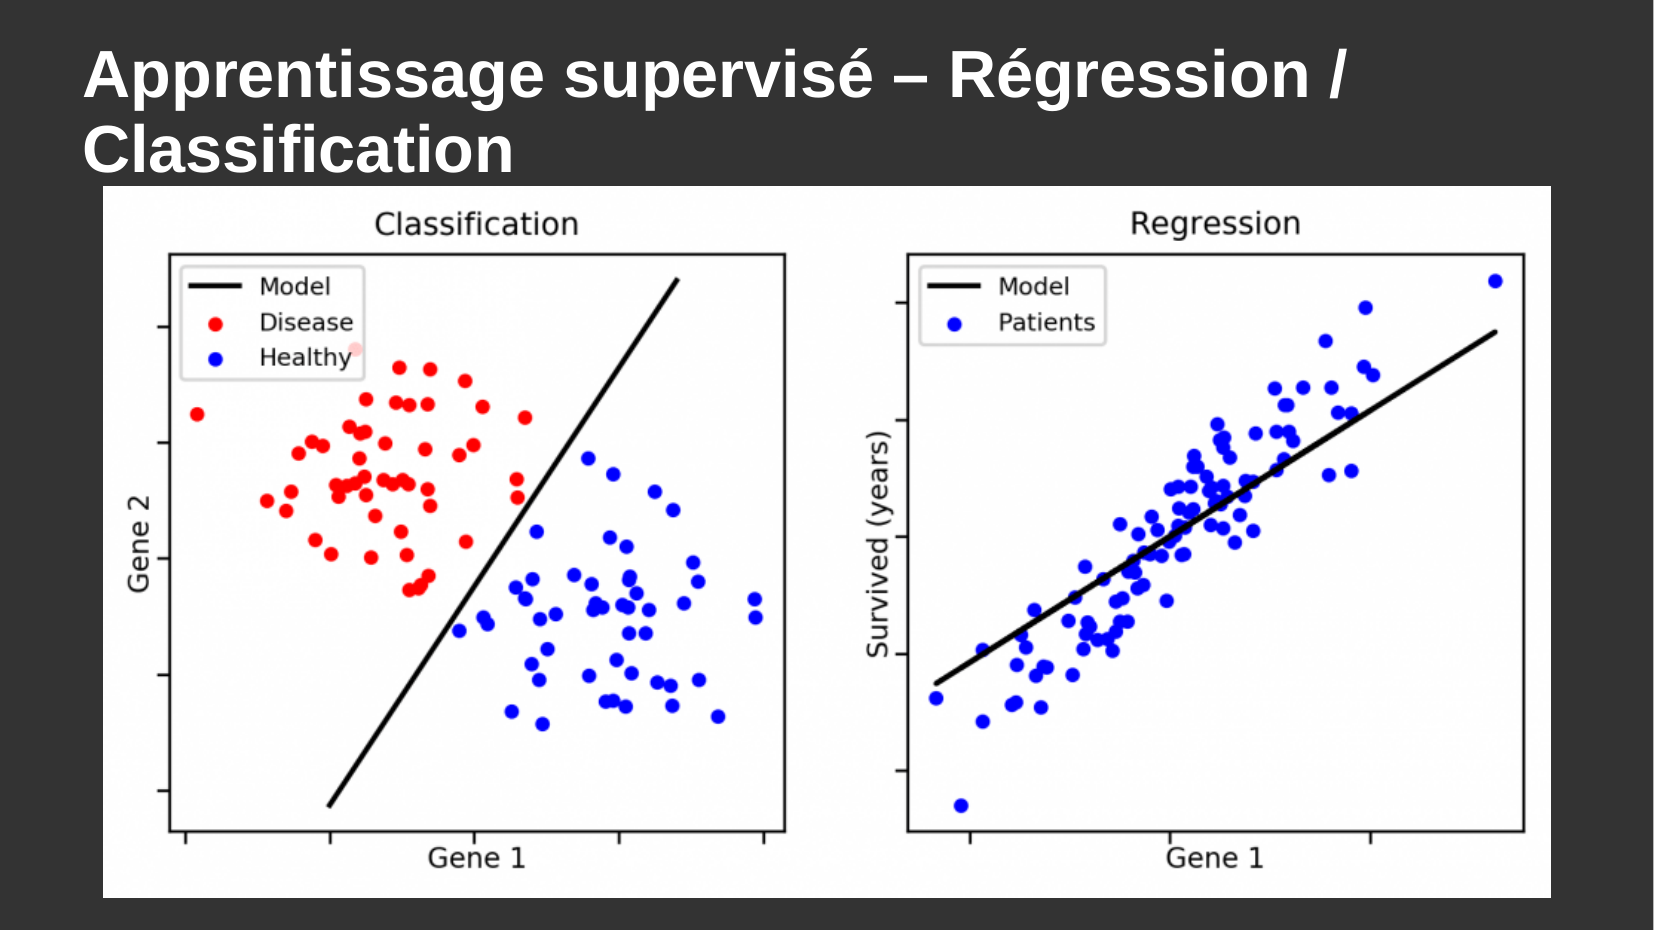

# Apprentissage supervisé – Régression / Classification